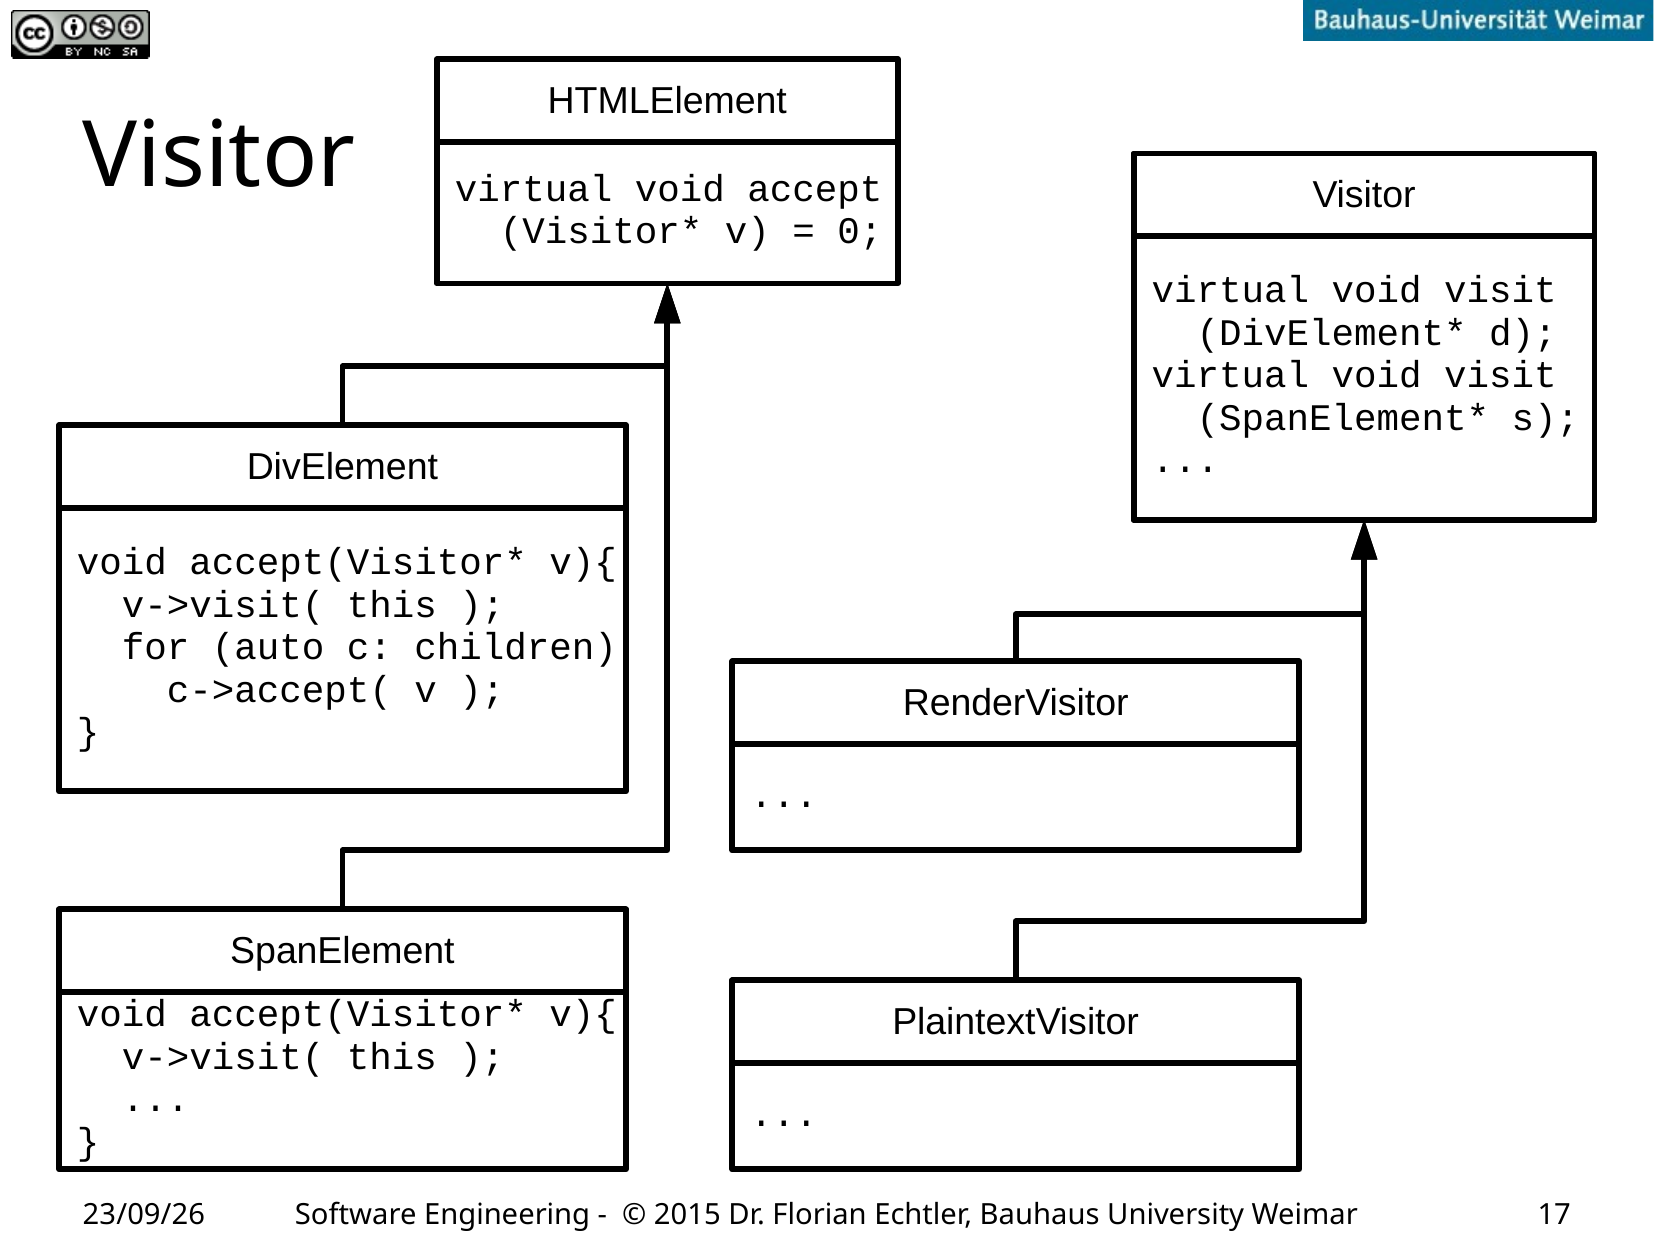

# Visitor
HTMLElement
virtual void accept
 (Visitor* v) = 0;
Visitor
Visitor
virtual void visit
 (DivElement* d);
virtual void visit
 (SpanElement* s);
...
virtual void visit
 (DivElement* d);
virtual void visit
 (SpanElement* s);
...
DivElement
void accept(Visitor* v){
 v->visit( this );
 for (auto c: children)
 c->accept( v );
}
RenderVisitor
...
SpanElement
PlaintextVisitor
void accept(Visitor* v){
 v->visit( this );
 ...
}
...
Software Engineering - © 2015 Dr. Florian Echtler, Bauhaus University Weimar
17